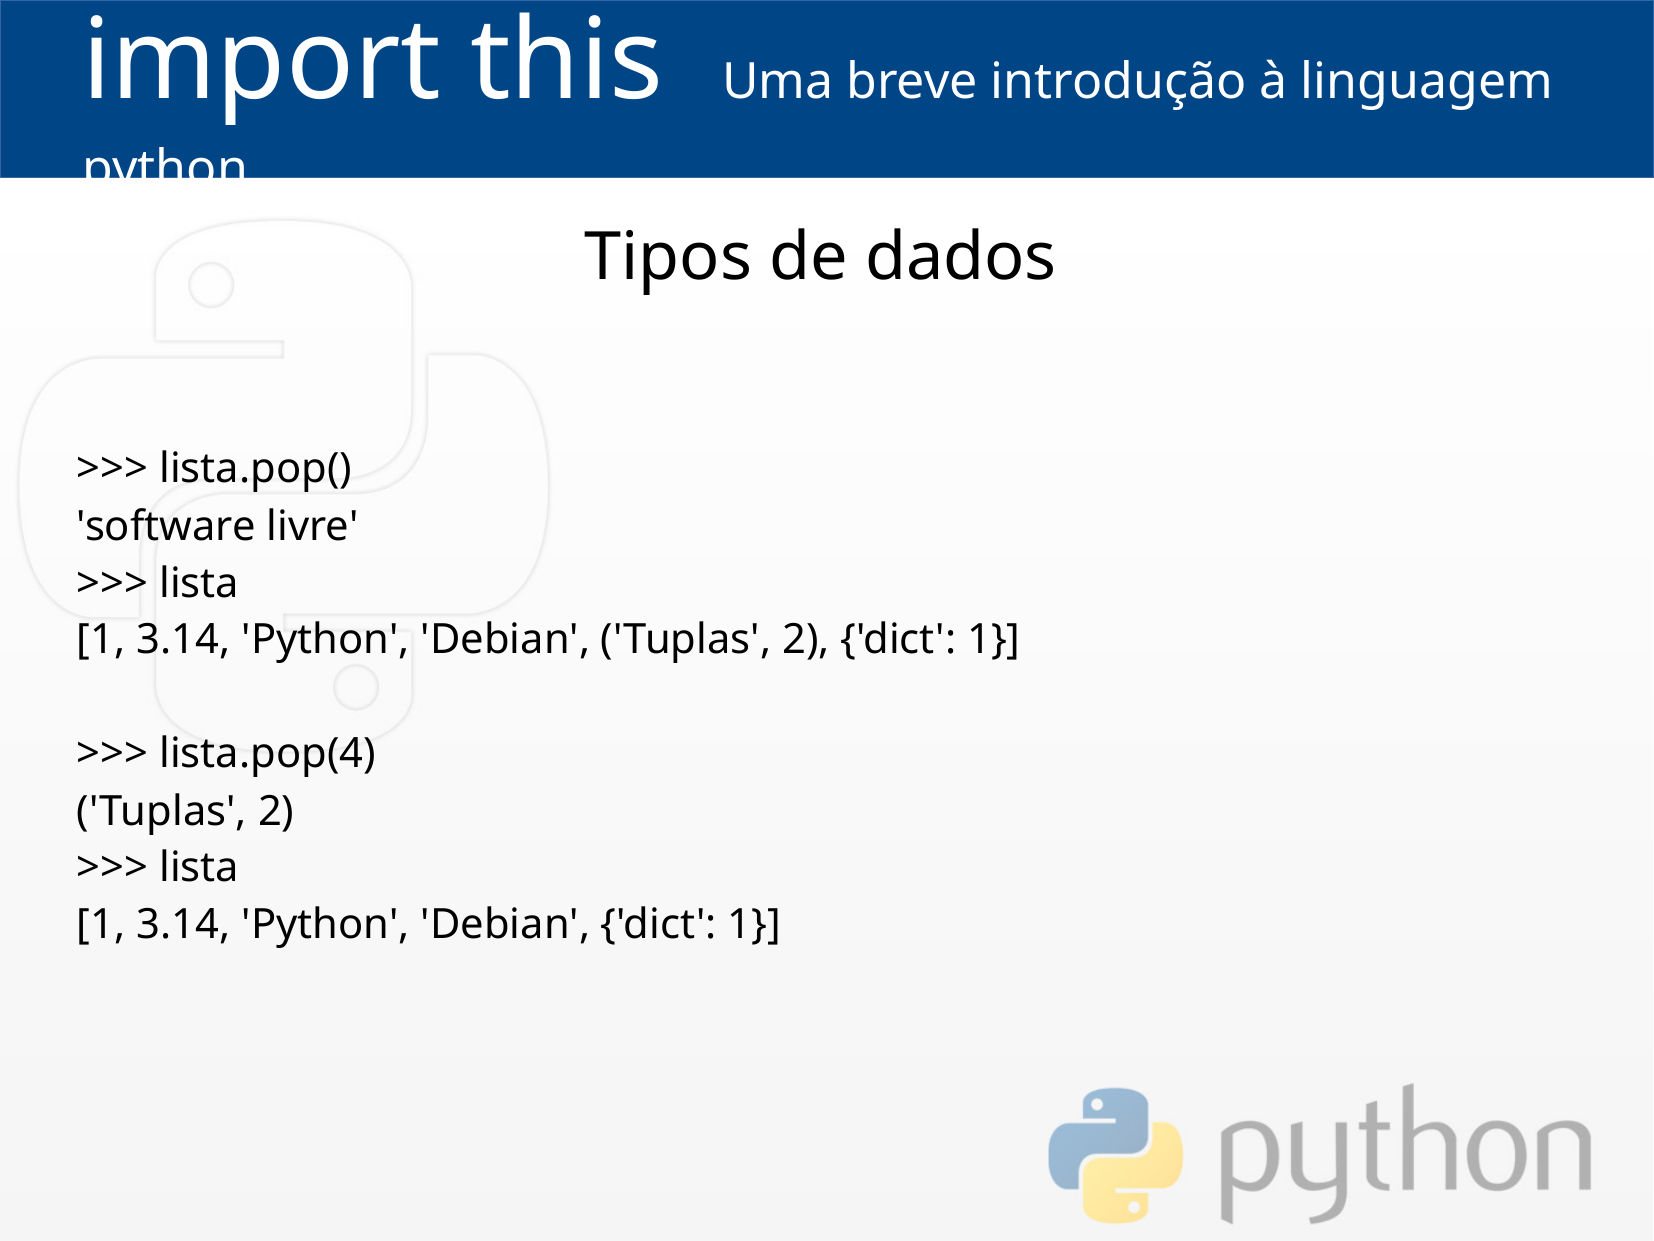

import this Uma breve introdução à linguagem python
Tipos de dados
# >>> lista.pop()
'software livre'
>>> lista
[1, 3.14, 'Python', 'Debian', ('Tuplas', 2), {'dict': 1}]
>>> lista.pop(4)
('Tuplas', 2)
>>> lista
[1, 3.14, 'Python', 'Debian', {'dict': 1}]